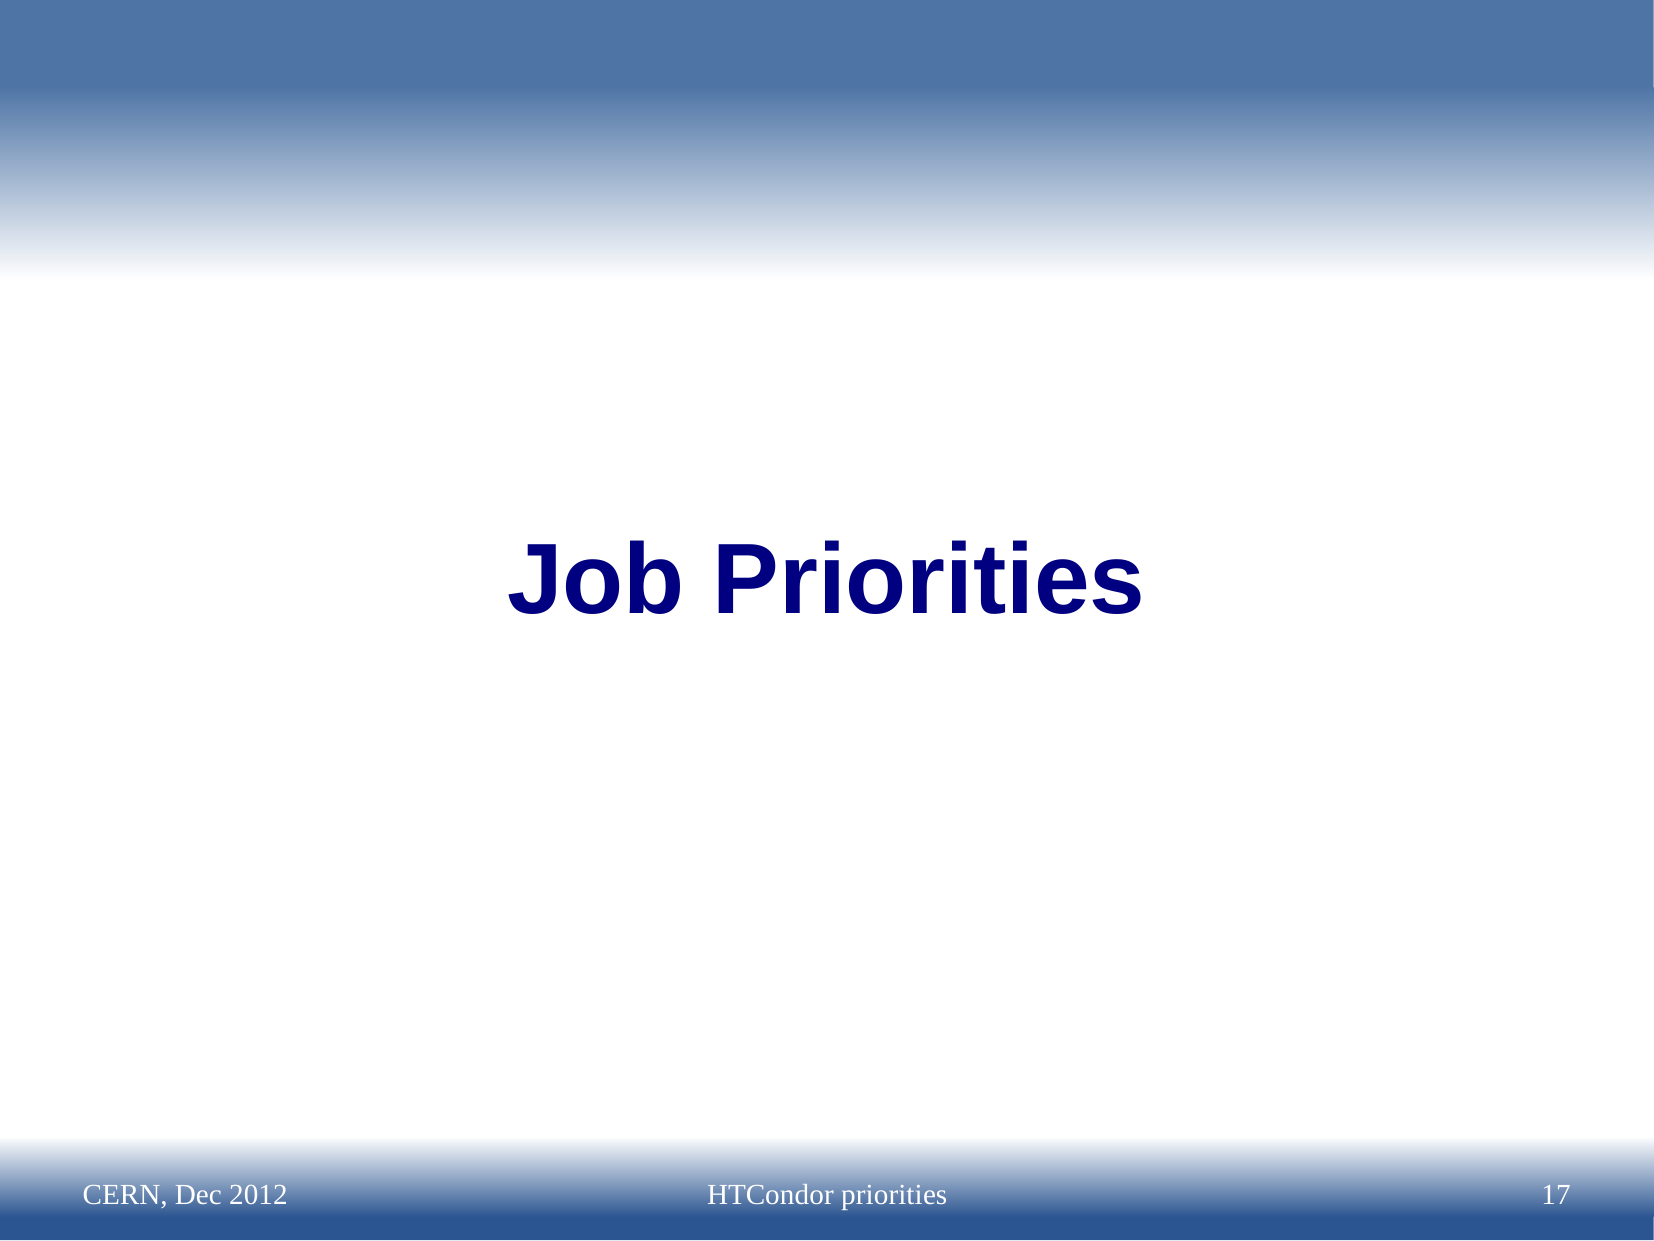

# Job Priorities
CERN, Dec 2012
HTCondor priorities
17